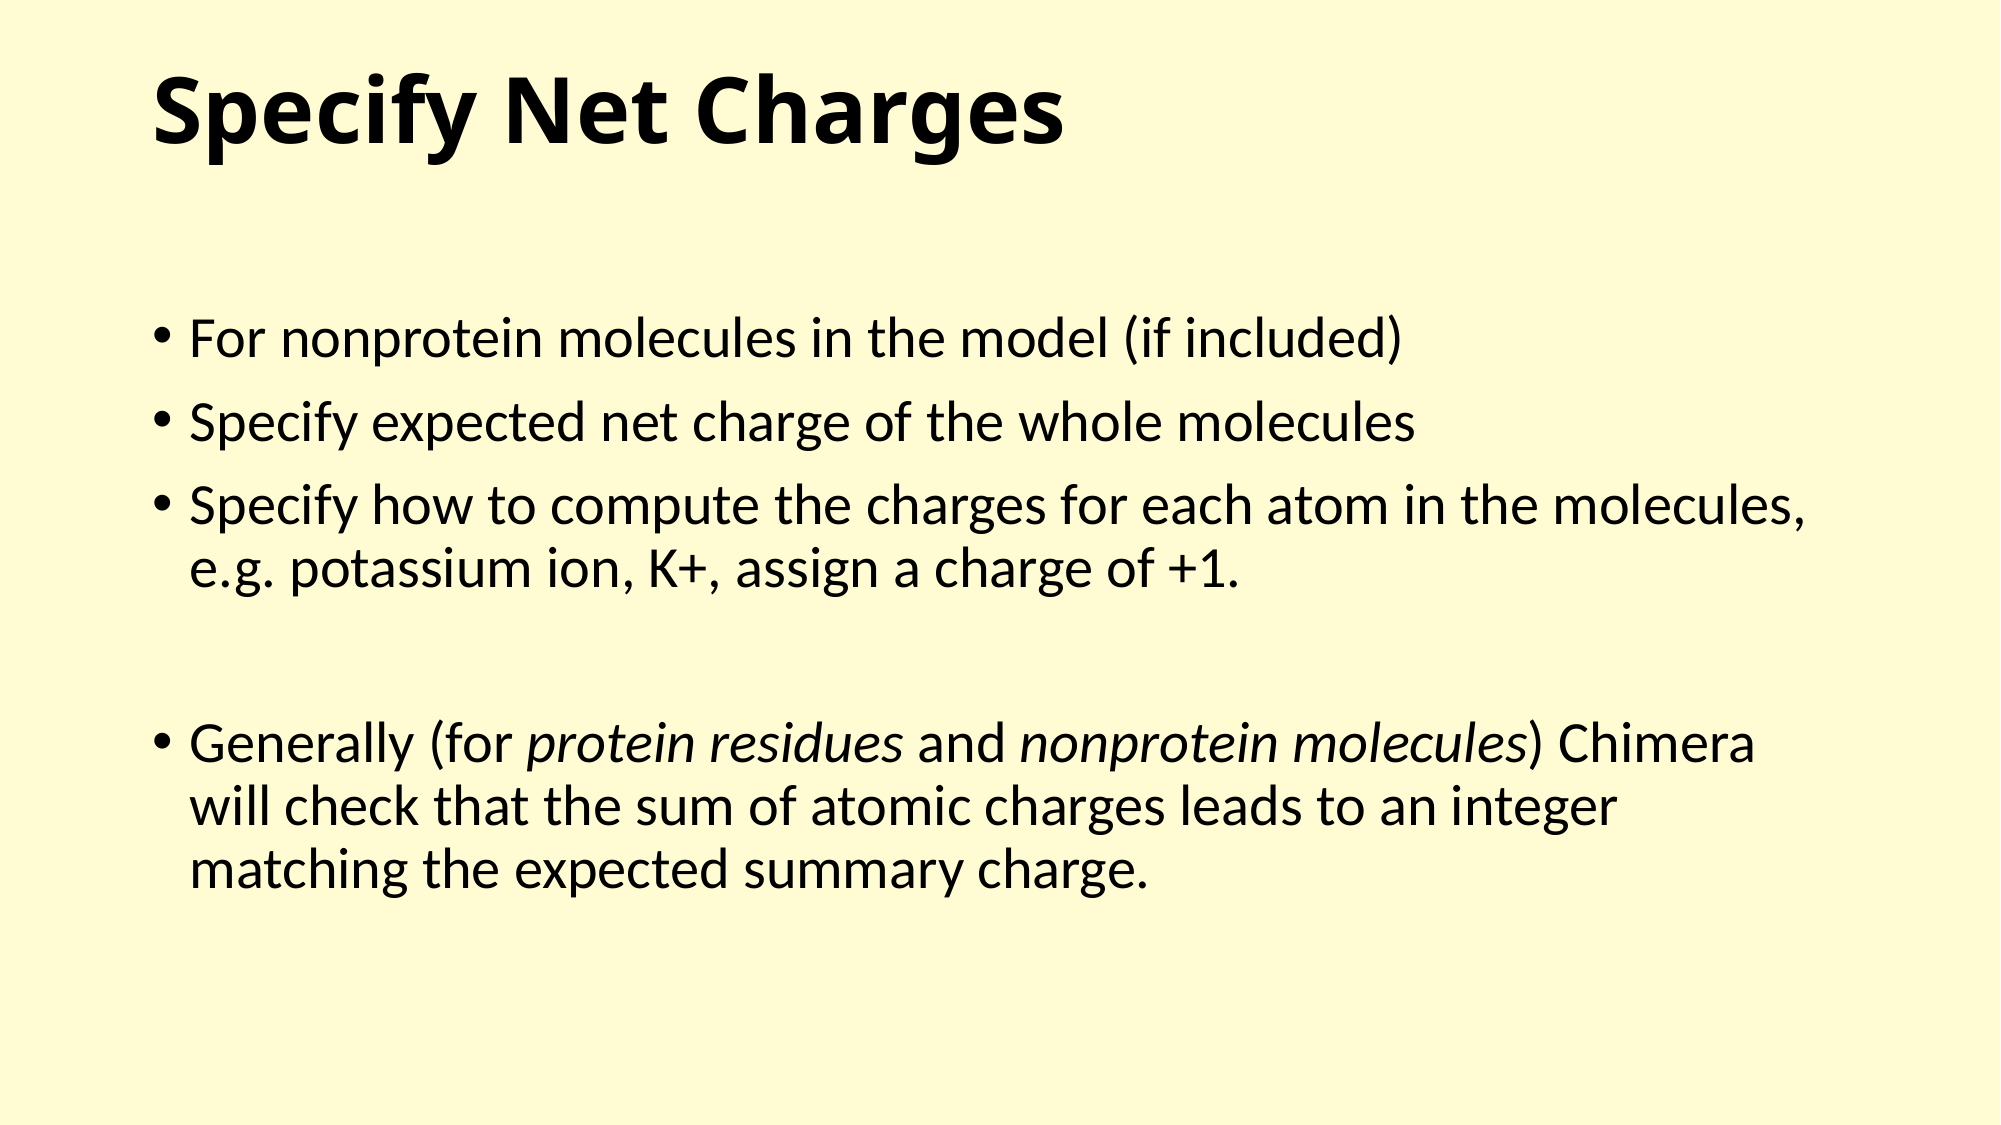

# Specify Net Charges
For non­protein molecules in the model (if included)
Specify expected net charge of the whole molecules
Specify how to compute the charges for each atom in the molecules, e.g. potassium ion, K+, assign a charge of +1.
Generally (for protein residues and non­protein molecules) Chimera will check that the sum of atomic charges leads to an integer matching the expected summary charge.